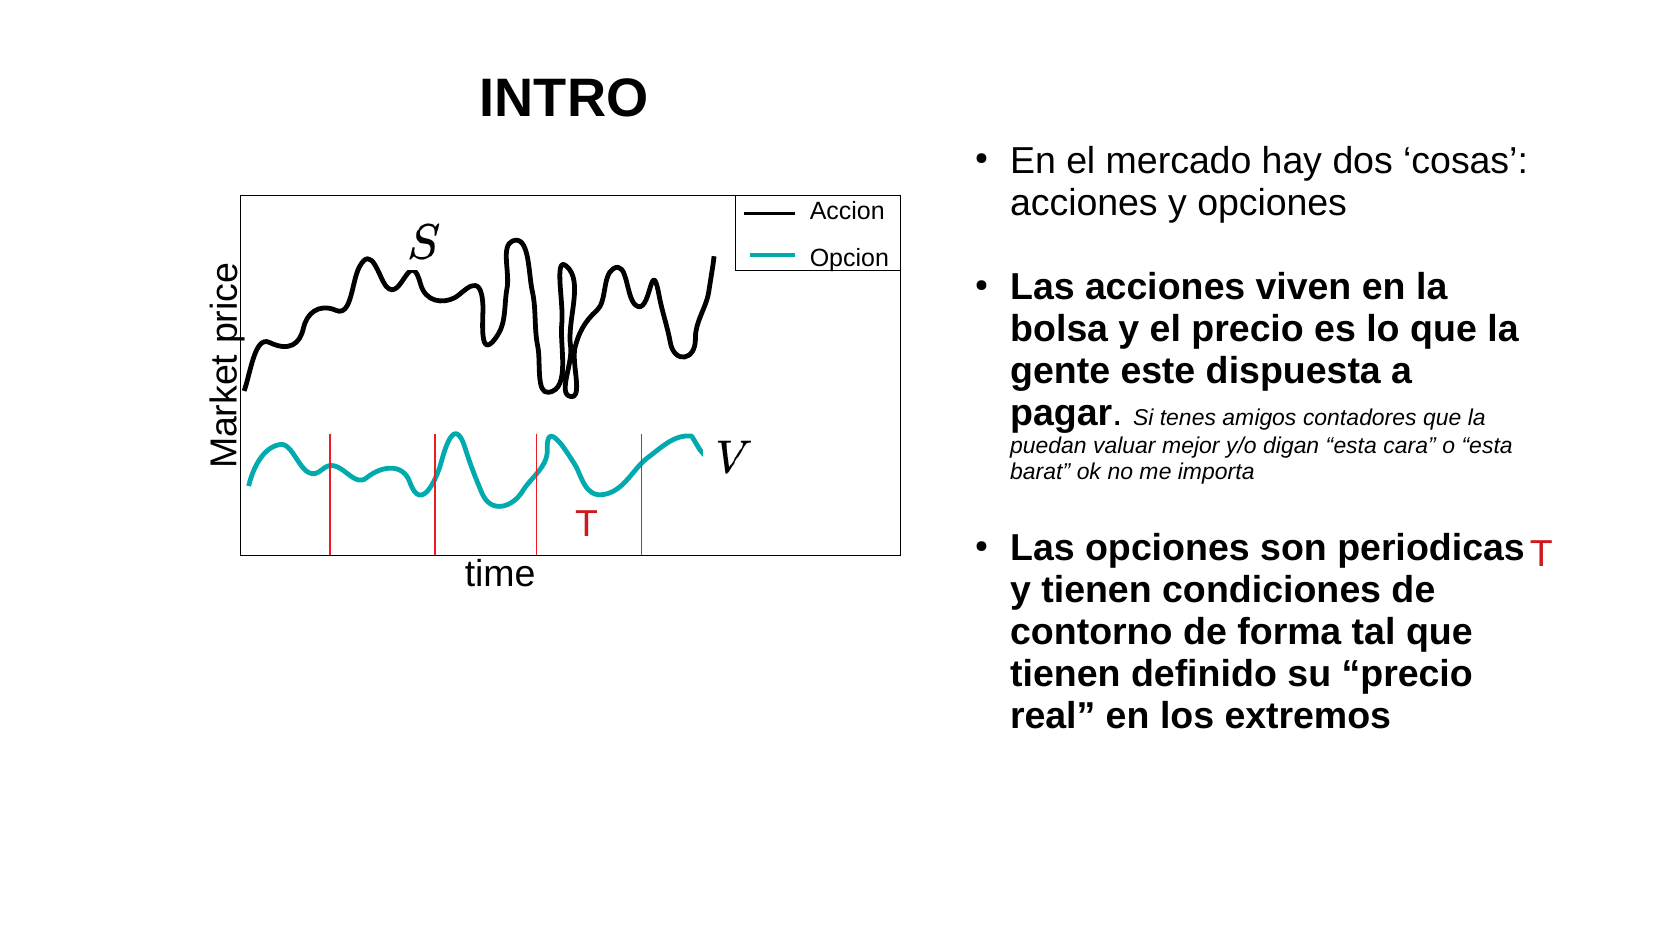

INTRO
En el mercado hay dos ‘cosas’: acciones y opciones
Las acciones viven en la bolsa y el precio es lo que la gente este dispuesta a pagar. Si tenes amigos contadores que la puedan valuar mejor y/o digan “esta cara” o “esta barat” ok no me importa
Las opciones son periodicas y tienen condiciones de contorno de forma tal que tienen definido su “precio real” en los extremos
Accion
Opcion
Market price
T
T
time